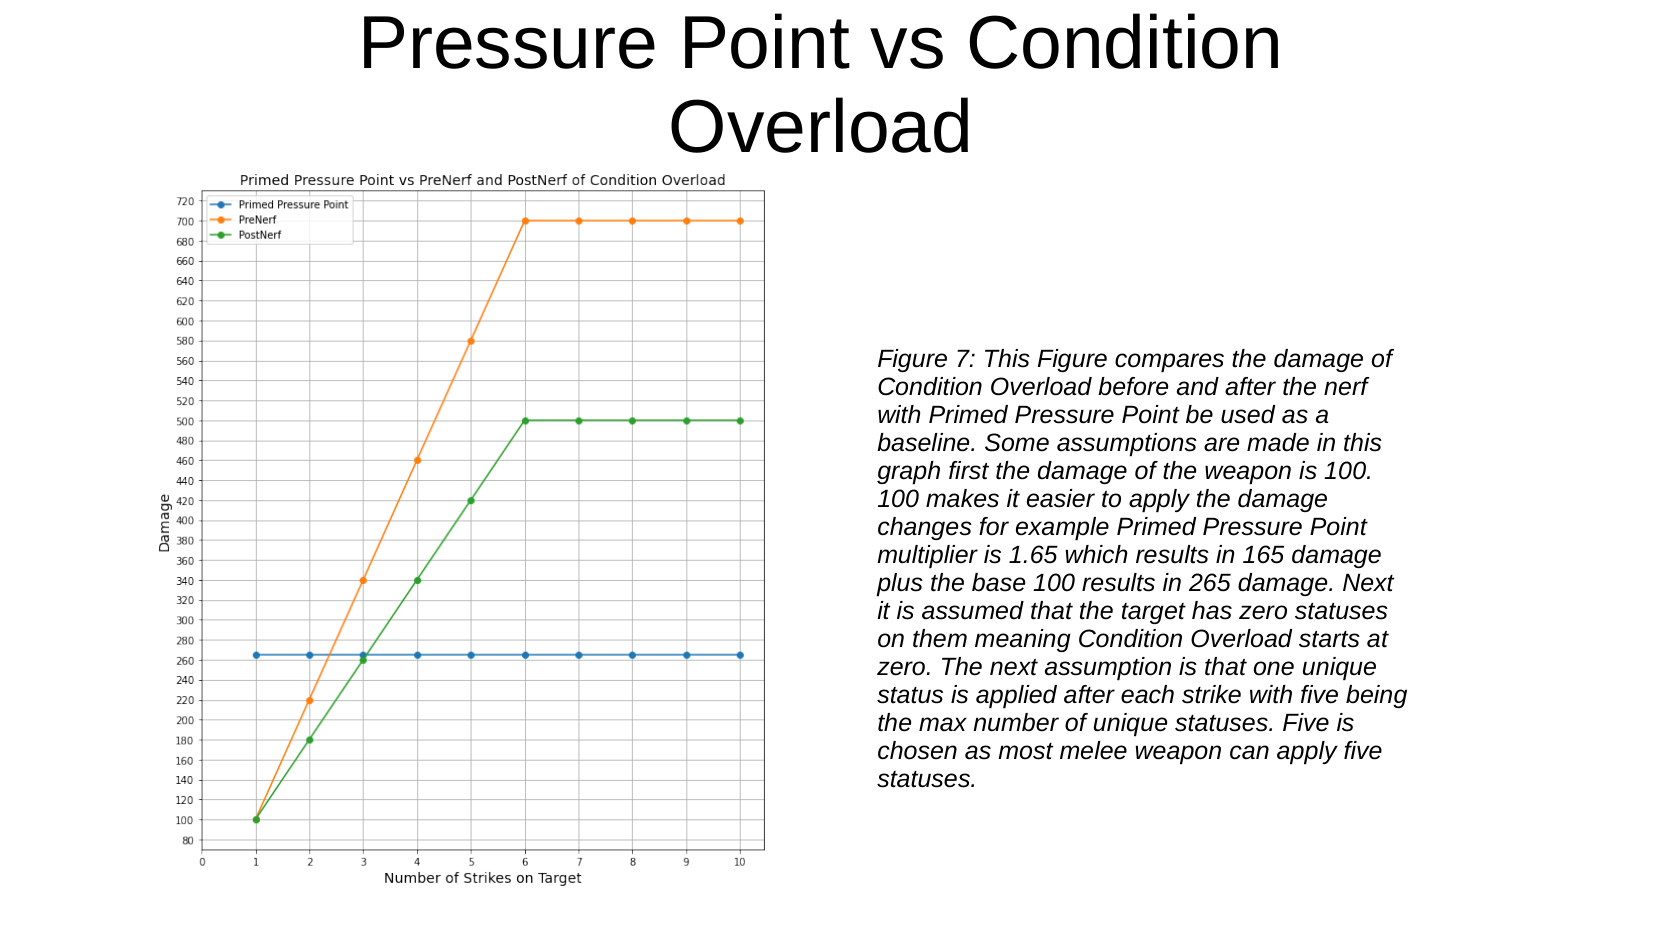

# Pressure Point vs Condition Overload
Figure 7: This Figure compares the damage of Condition Overload before and after the nerf with Primed Pressure Point be used as a baseline. Some assumptions are made in this graph first the damage of the weapon is 100. 100 makes it easier to apply the damage changes for example Primed Pressure Point multiplier is 1.65 which results in 165 damage plus the base 100 results in 265 damage. Next it is assumed that the target has zero statuses on them meaning Condition Overload starts at zero. The next assumption is that one unique status is applied after each strike with five being the max number of unique statuses. Five is chosen as most melee weapon can apply five statuses.